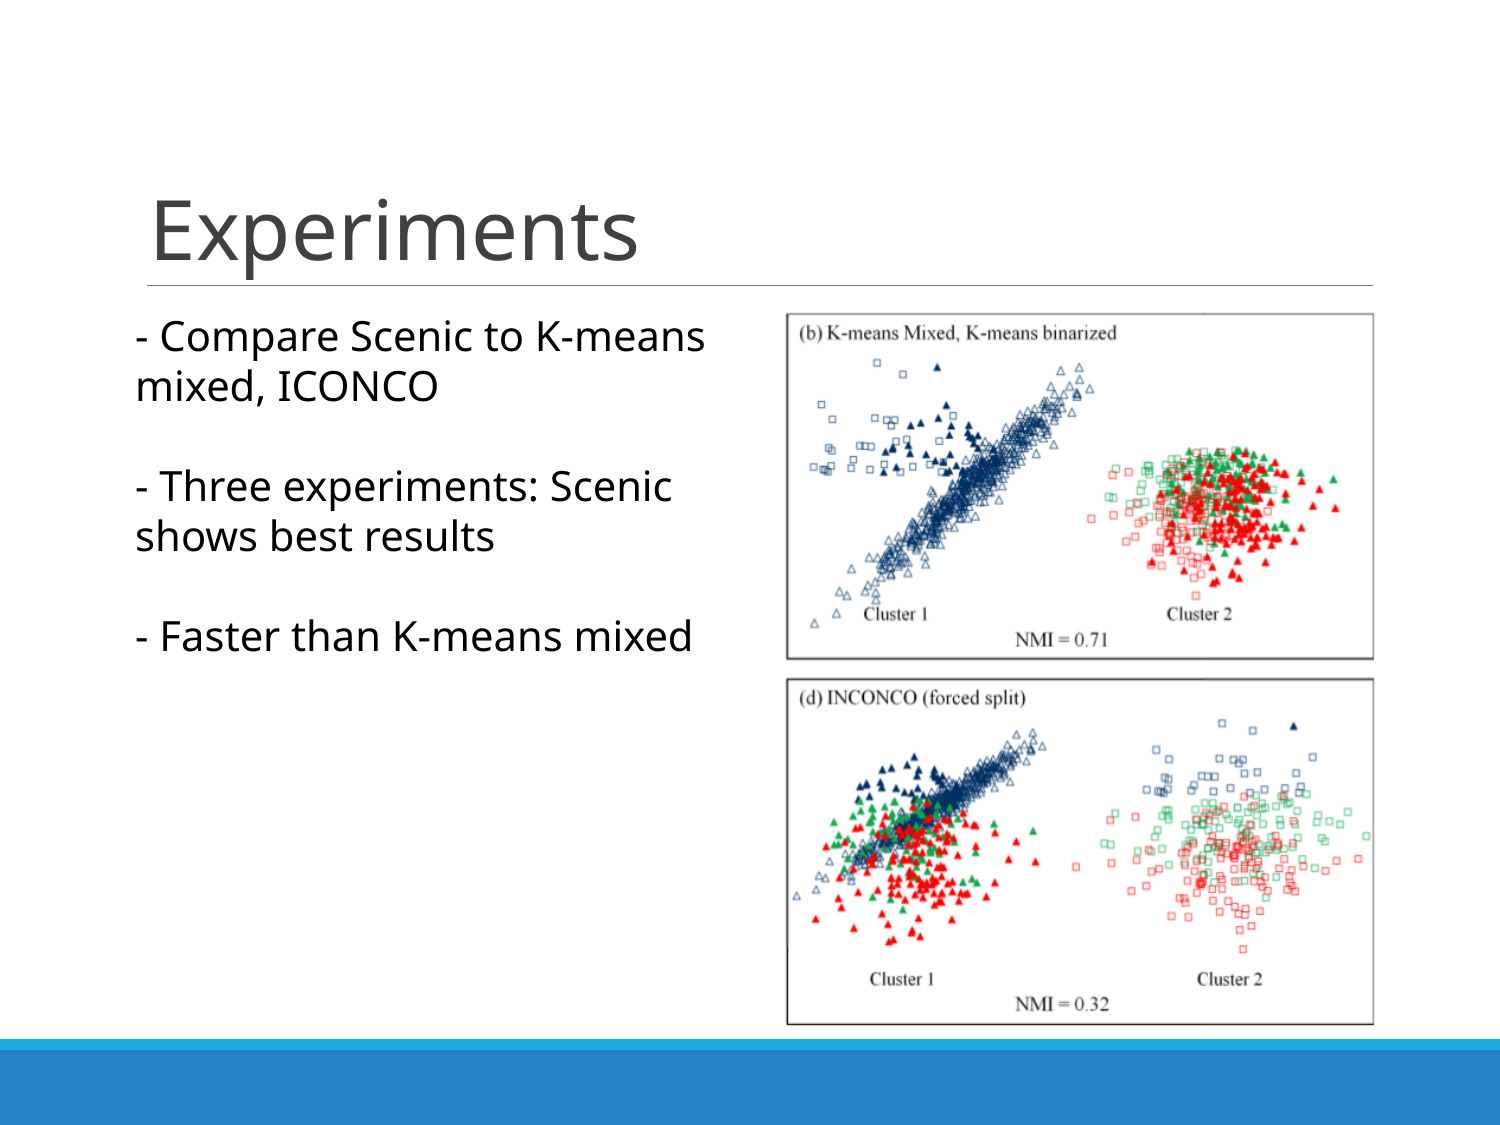

Experiments
- Compare Scenic to K-means mixed, ICONCO
- Three experiments: Scenic shows best results
- Faster than K-means mixed